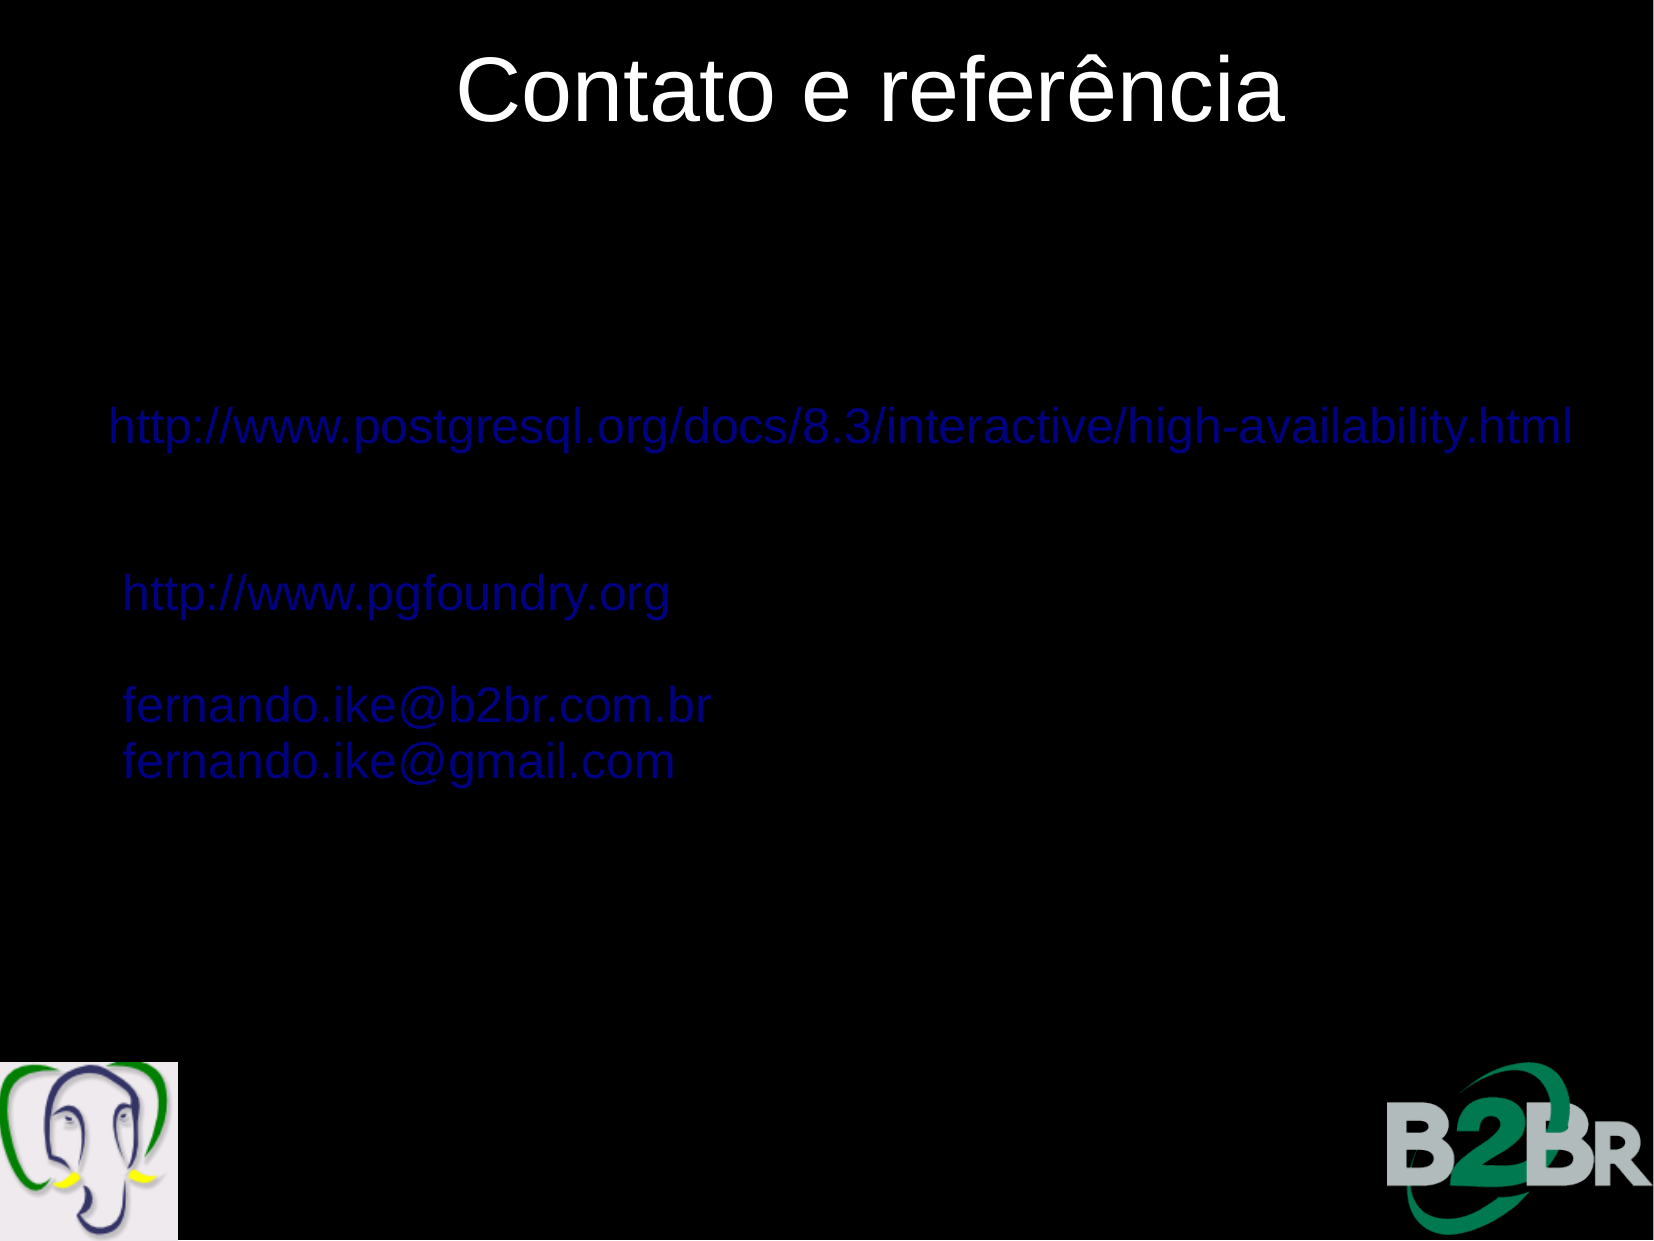

Contato e referência
# http://www.postgresql.org/docs/8.3/interactive/high-availability.html
 http://www.pgfoundry.org
 fernando.ike@b2br.com.br
 fernando.ike@gmail.com